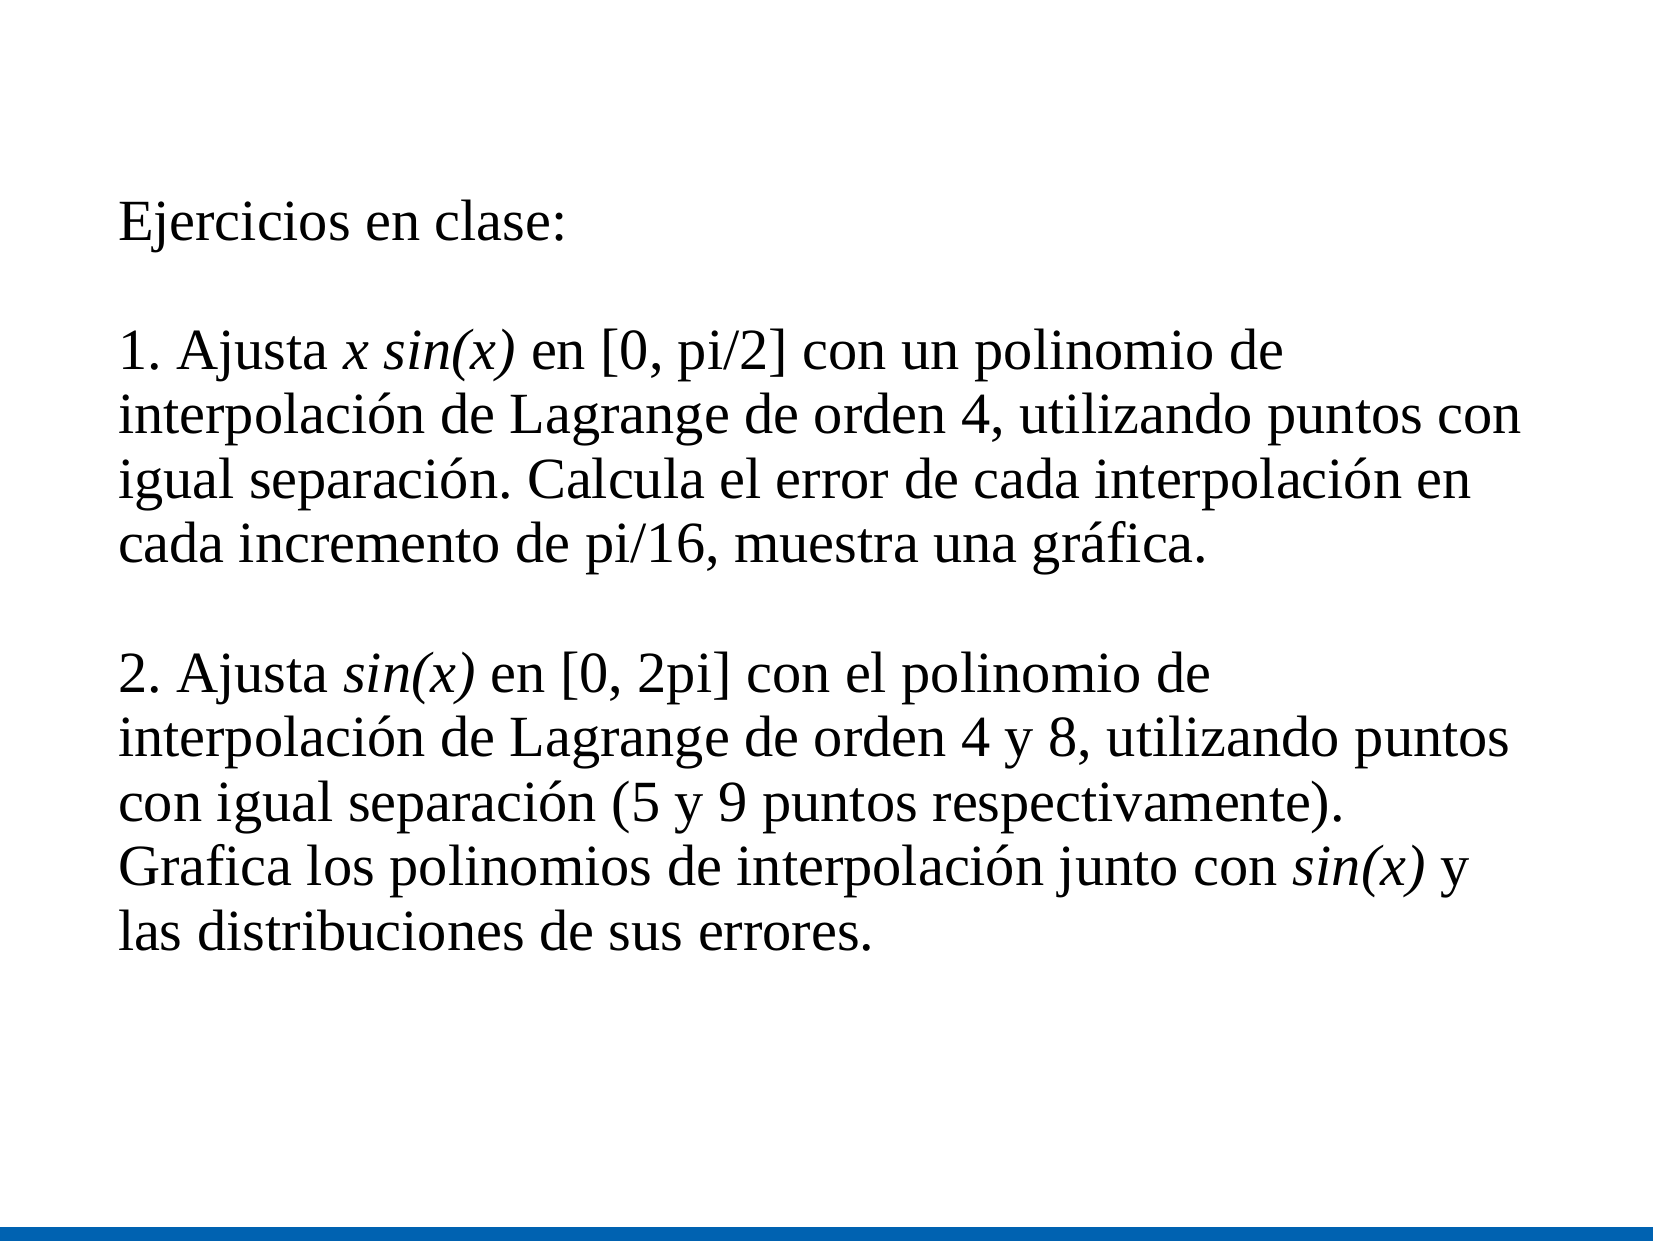

# Ejercicios en clase:
1. Ajusta x sin(x) en [0, pi/2] con un polinomio de interpolación de Lagrange de orden 4, utilizando puntos con igual separación. Calcula el error de cada interpolación en cada incremento de pi/16, muestra una gráfica.
2. Ajusta sin(x) en [0, 2pi] con el polinomio de interpolación de Lagrange de orden 4 y 8, utilizando puntos con igual separación (5 y 9 puntos respectivamente). Grafica los polinomios de interpolación junto con sin(x) y las distribuciones de sus errores.